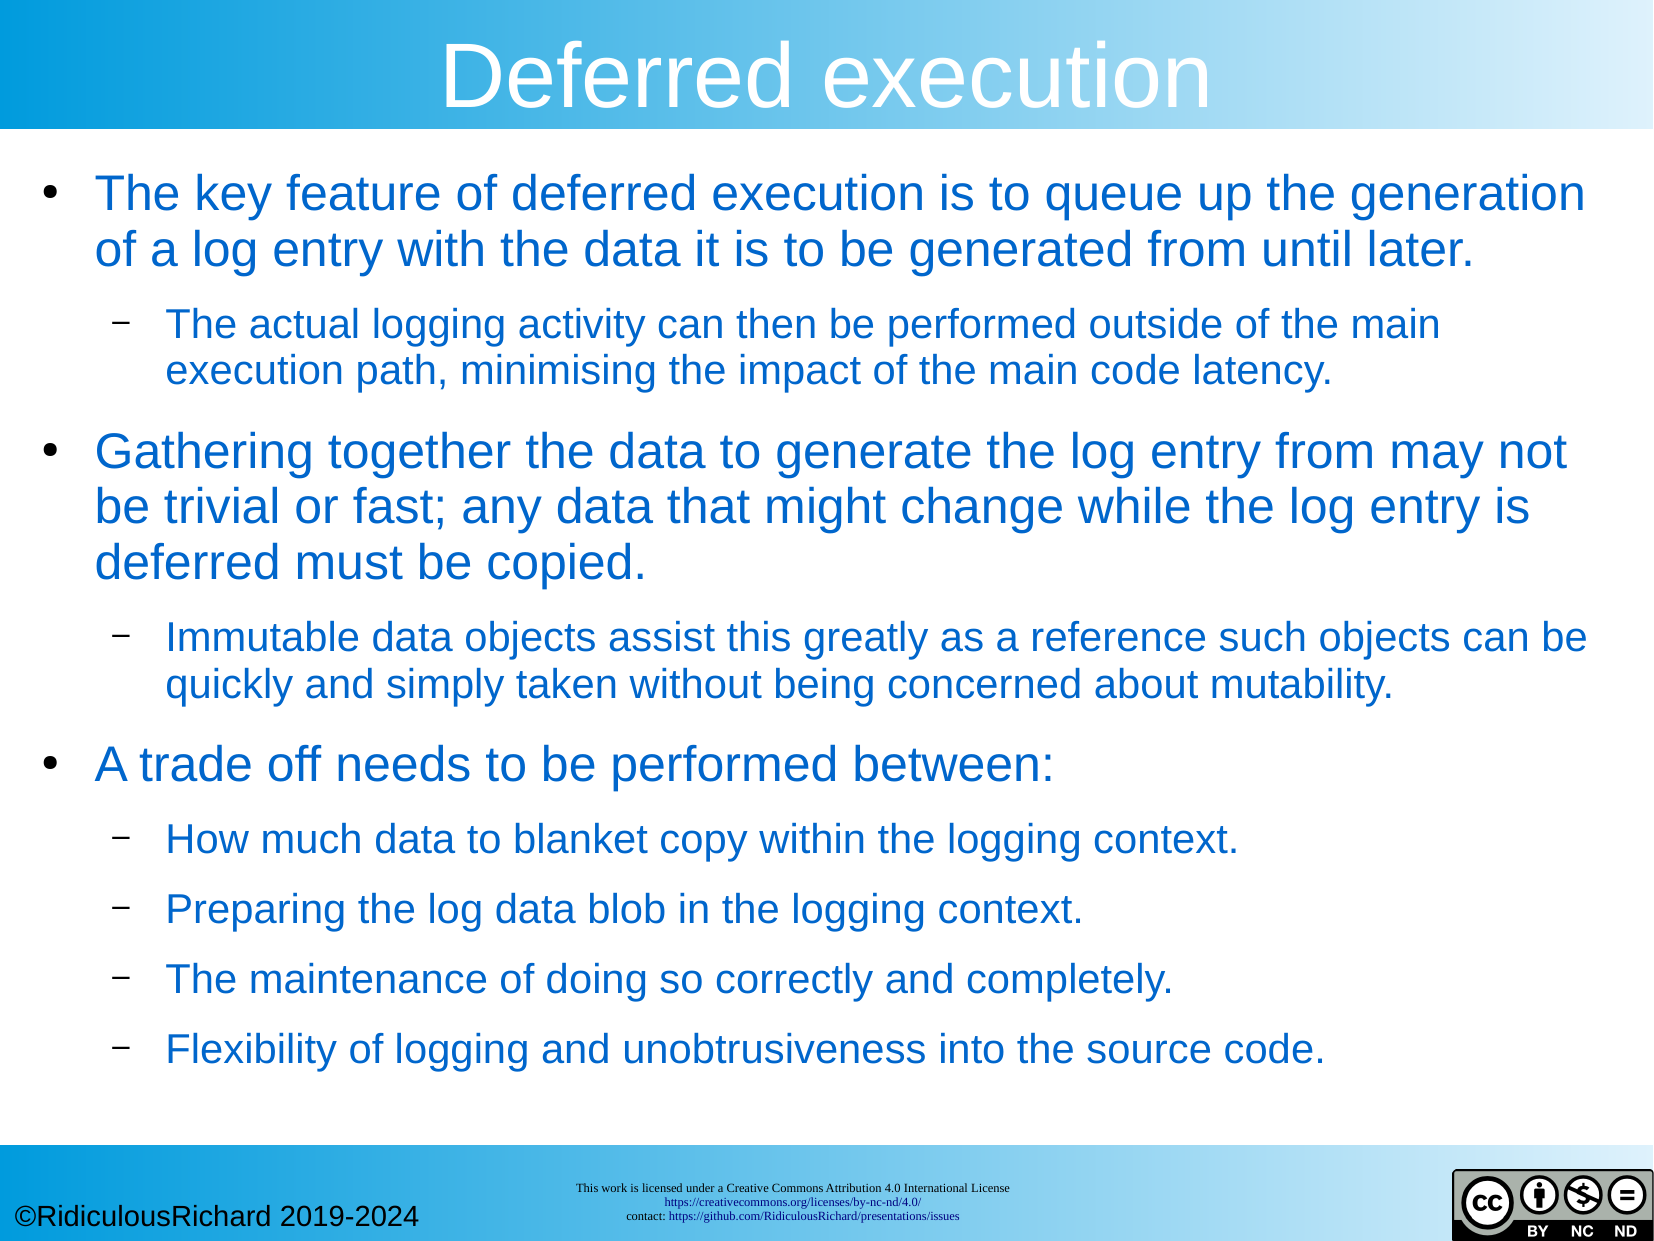

# Deferred execution
The key feature of deferred execution is to queue up the generation of a log entry with the data it is to be generated from until later.
The actual logging activity can then be performed outside of the main execution path, minimising the impact of the main code latency.
Gathering together the data to generate the log entry from may not be trivial or fast; any data that might change while the log entry is deferred must be copied.
Immutable data objects assist this greatly as a reference such objects can be quickly and simply taken without being concerned about mutability.
A trade off needs to be performed between:
How much data to blanket copy within the logging context.
Preparing the log data blob in the logging context.
The maintenance of doing so correctly and completely.
Flexibility of logging and unobtrusiveness into the source code.